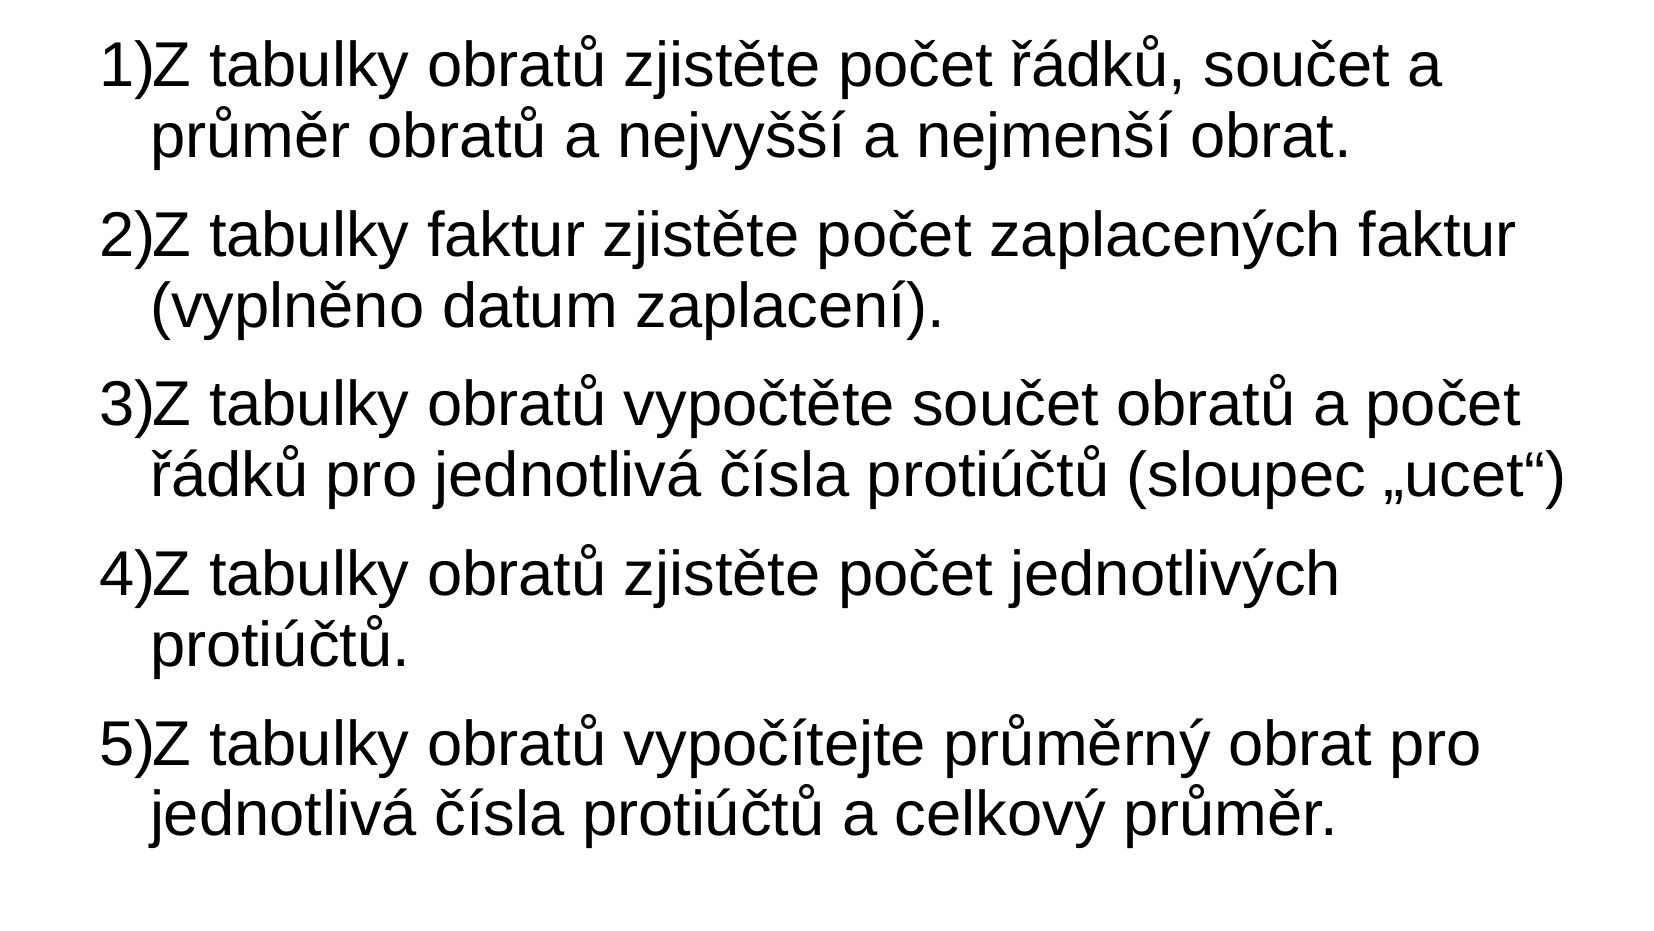

# Z tabulky obratů zjistěte počet řádků, součet a průměr obratů a nejvyšší a nejmenší obrat.
Z tabulky faktur zjistěte počet zaplacených faktur (vyplněno datum zaplacení).
Z tabulky obratů vypočtěte součet obratů a počet řádků pro jednotlivá čísla protiúčtů (sloupec „ucet“)
Z tabulky obratů zjistěte počet jednotlivých protiúčtů.
Z tabulky obratů vypočítejte průměrný obrat pro jednotlivá čísla protiúčtů a celkový průměr.